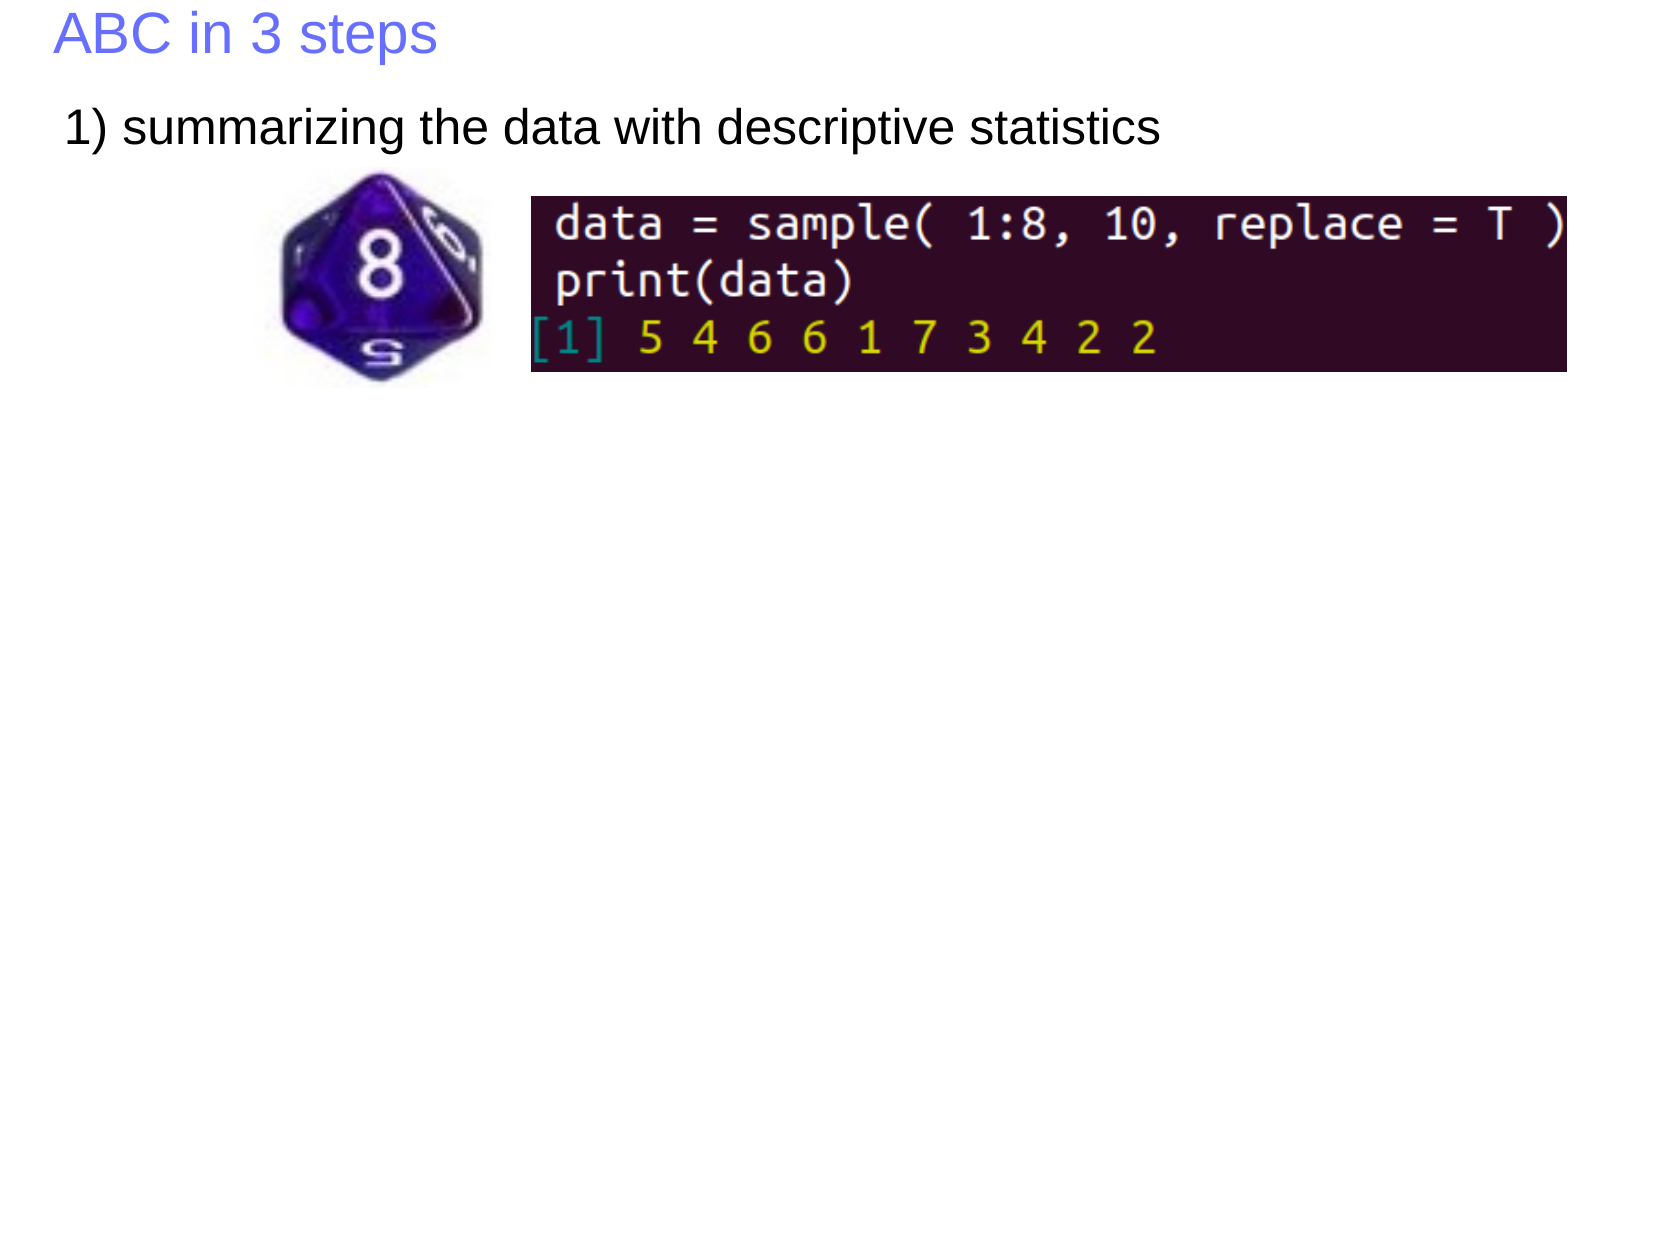

ABC in 3 steps
1) summarizing the data with descriptive statistics